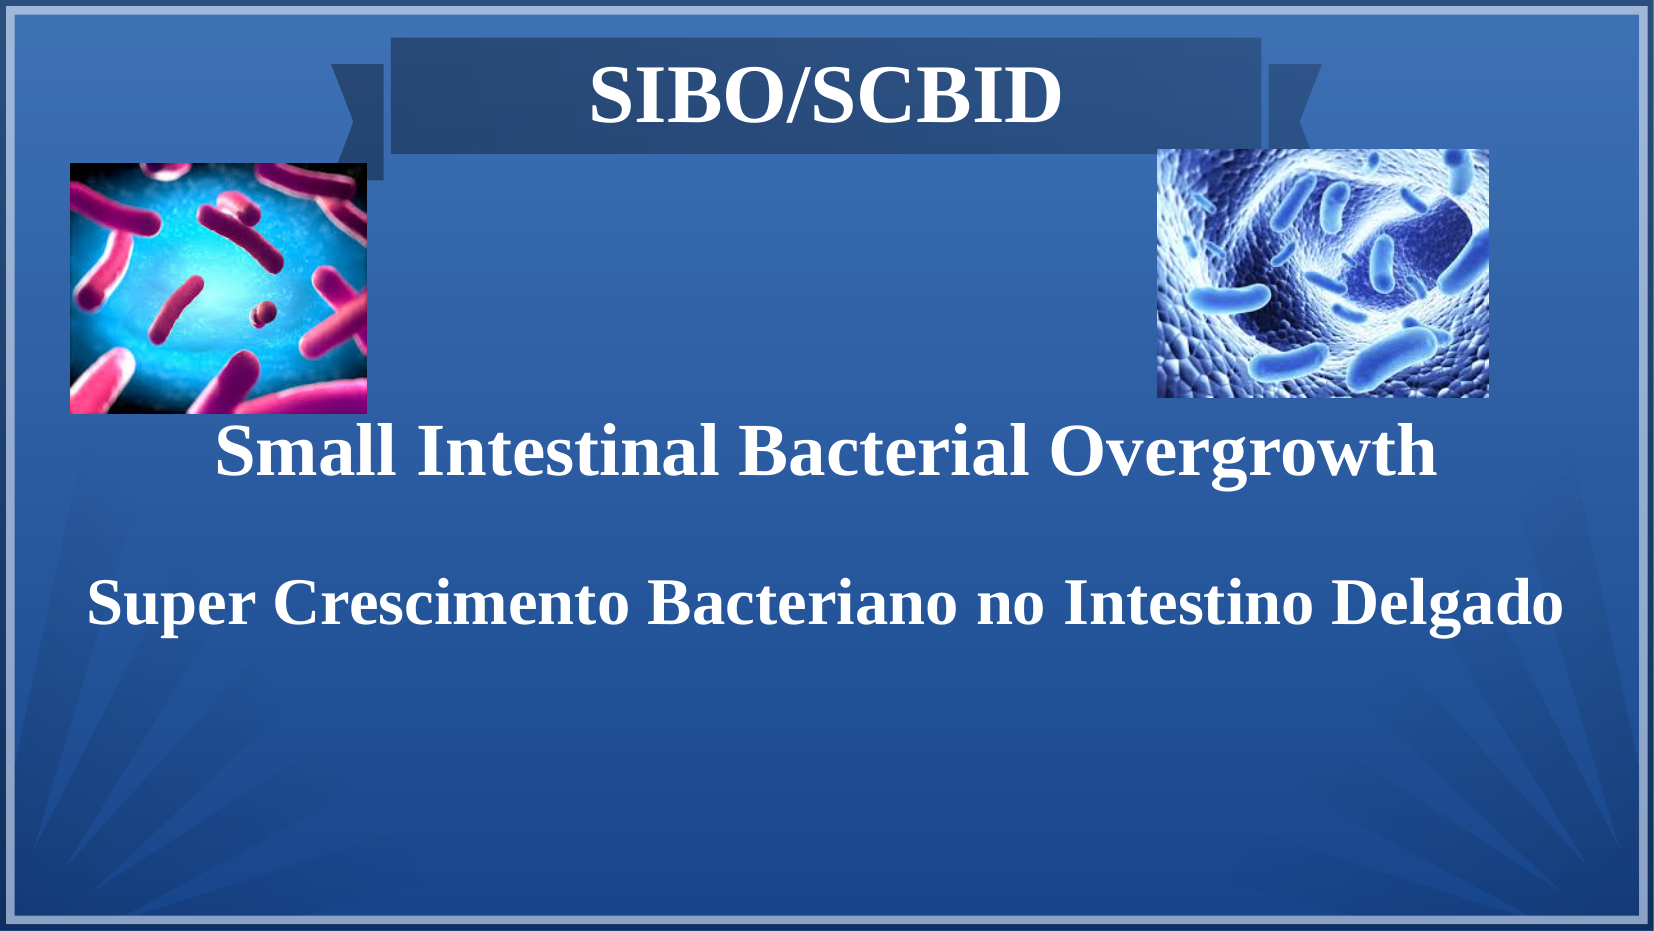

# SIBO/SCBID
Small Intestinal Bacterial Overgrowth
Super Crescimento Bacteriano no Intestino Delgado